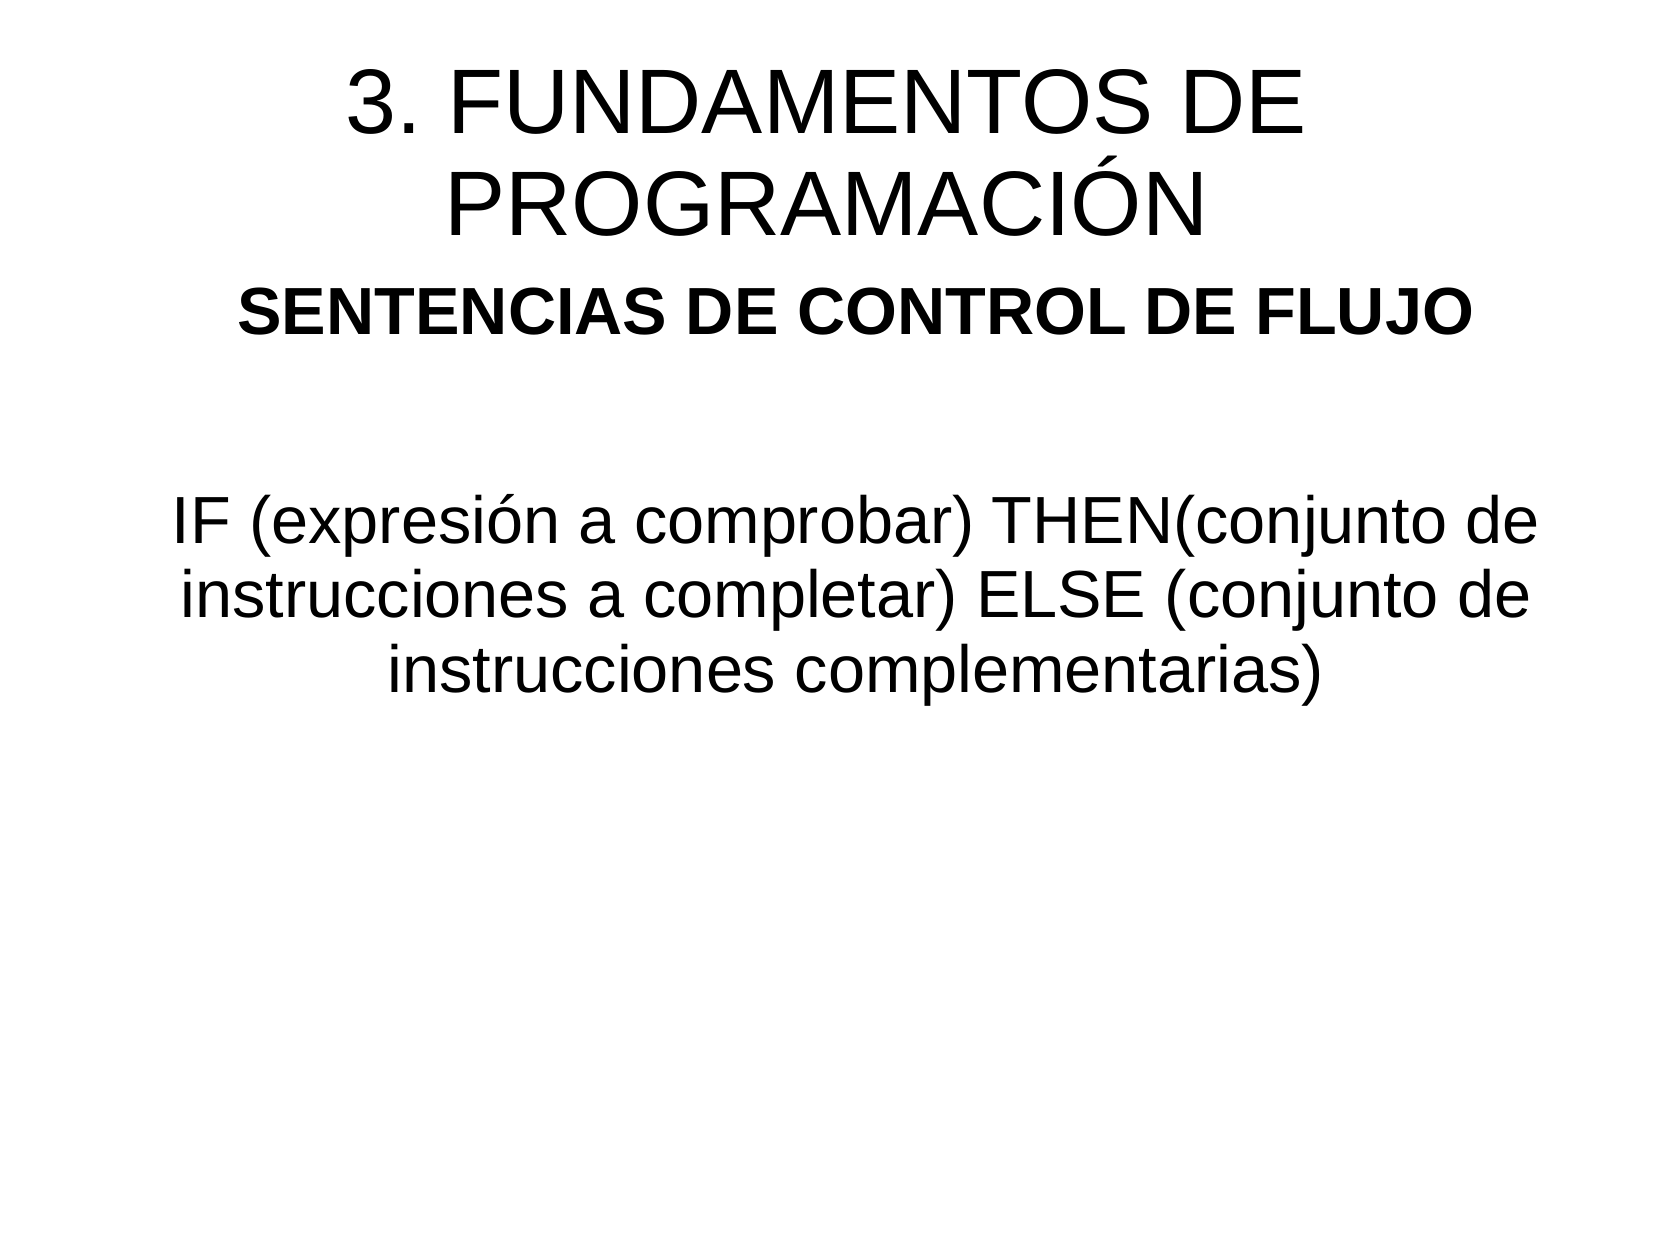

# 3. FUNDAMENTOS DE PROGRAMACIÓN
SENTENCIAS DE CONTROL DE FLUJO
IF (expresión a comprobar) THEN(conjunto de instrucciones a completar) ELSE (conjunto de instrucciones complementarias)